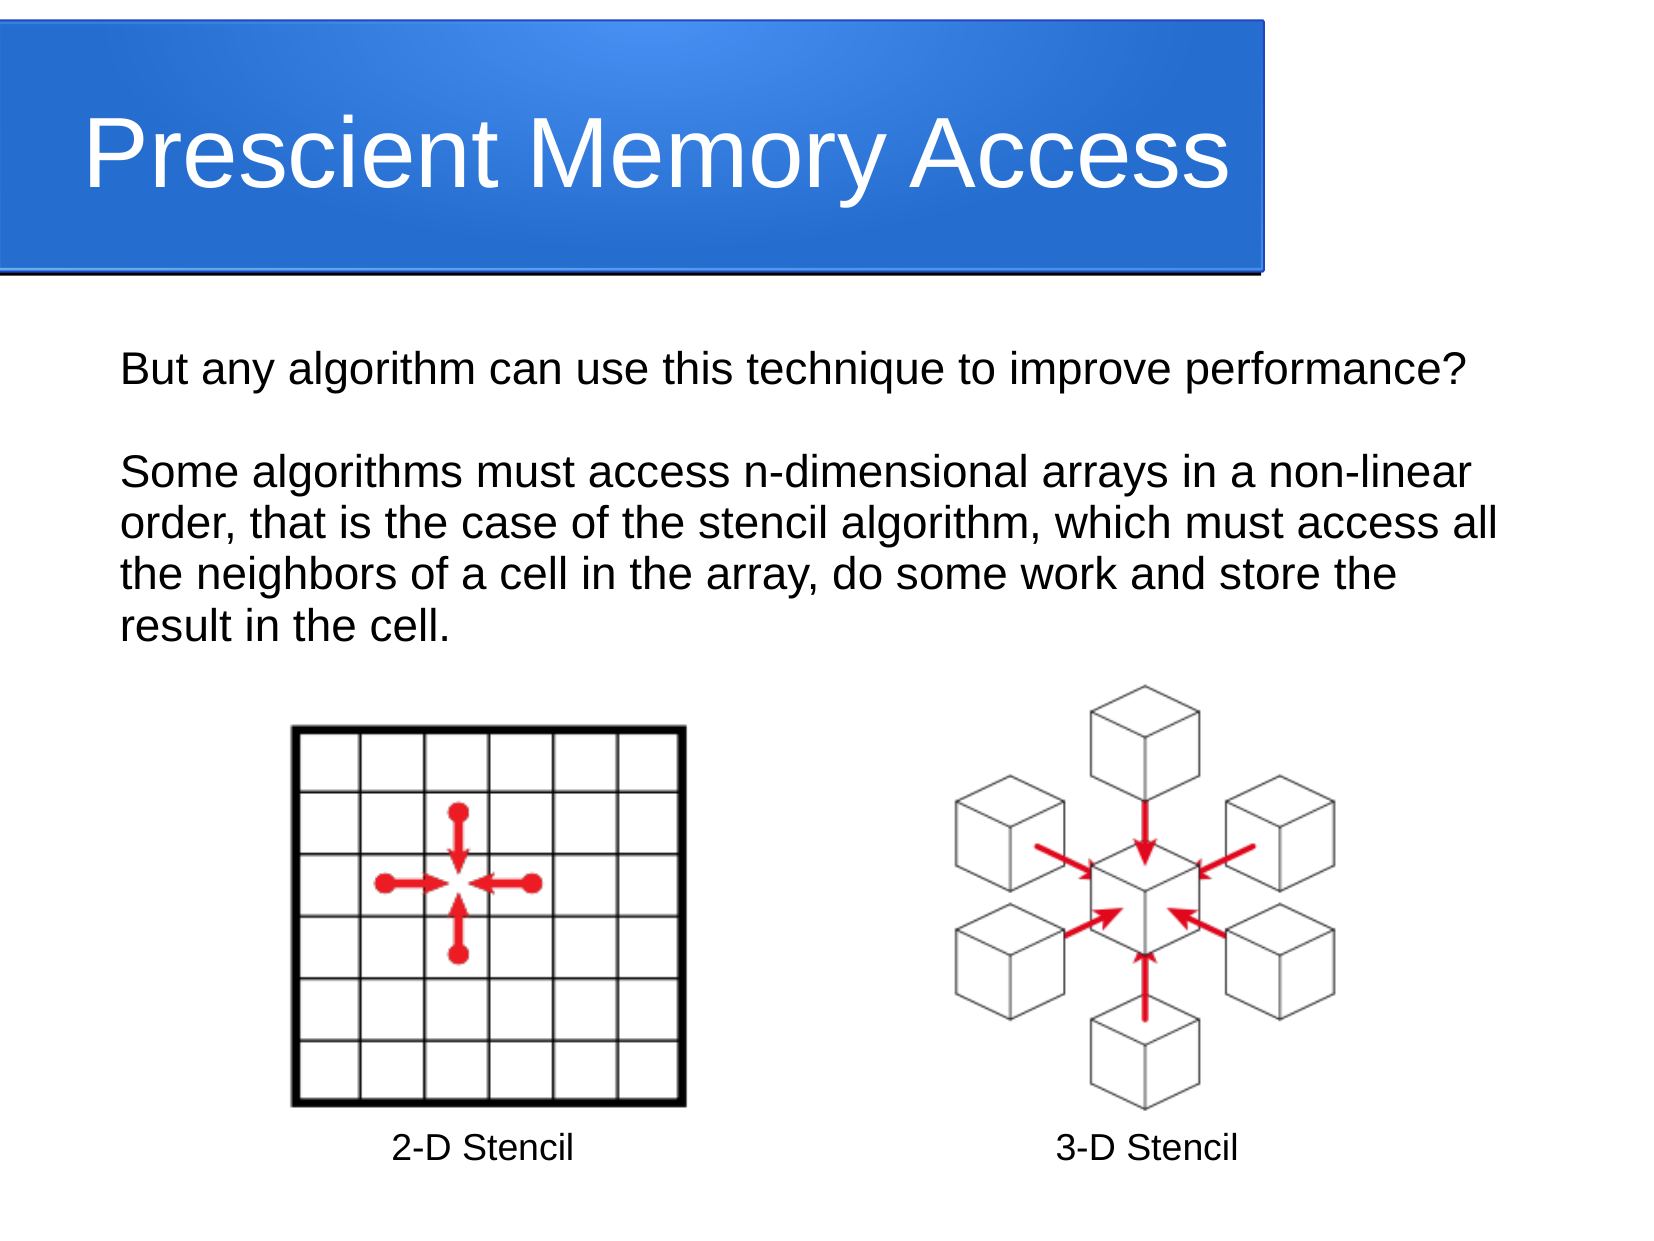

# Prescient Memory Access
But any algorithm can use this technique to improve performance?
Some algorithms must access n-dimensional arrays in a non-linear order, that is the case of the stencil algorithm, which must access all the neighbors of a cell in the array, do some work and store the result in the cell.
2-D Stencil
3-D Stencil